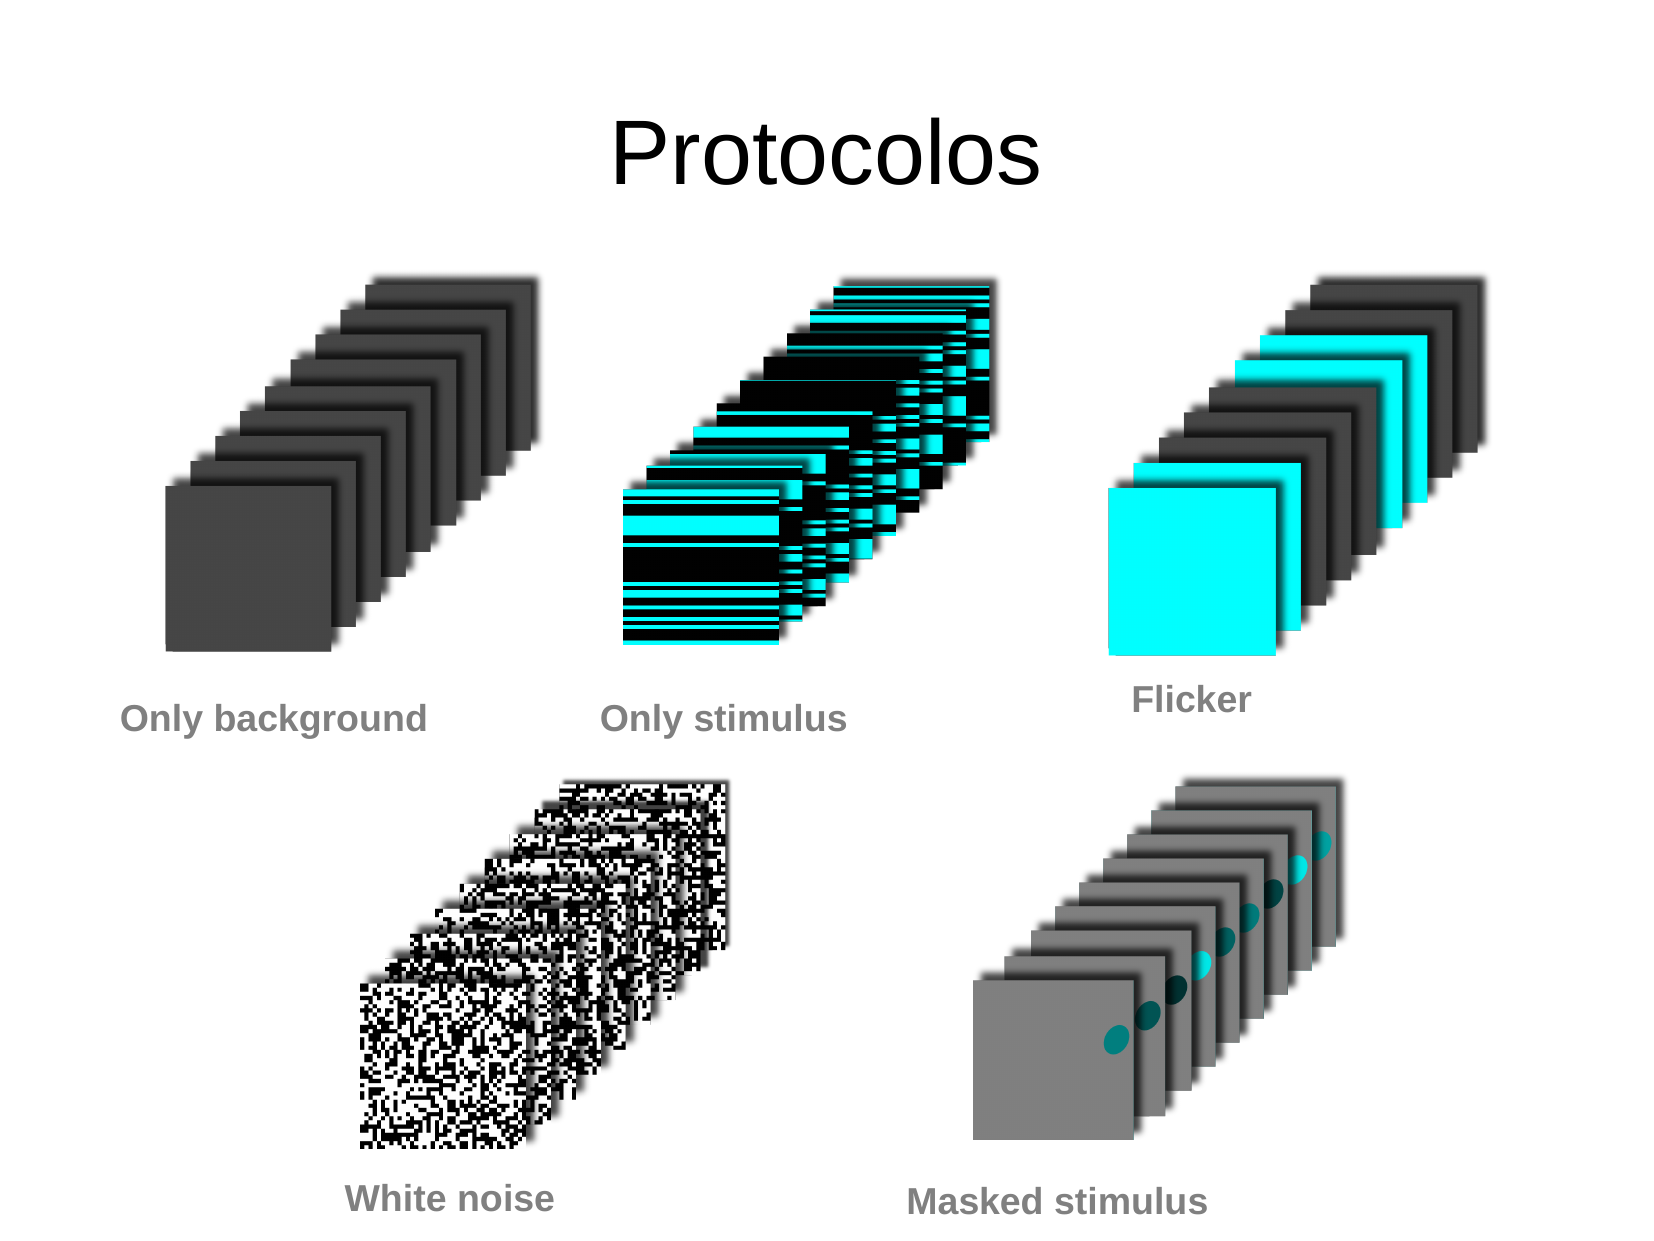

# Protocolos
Flicker
Only background
Only stimulus
White noise
Masked stimulus